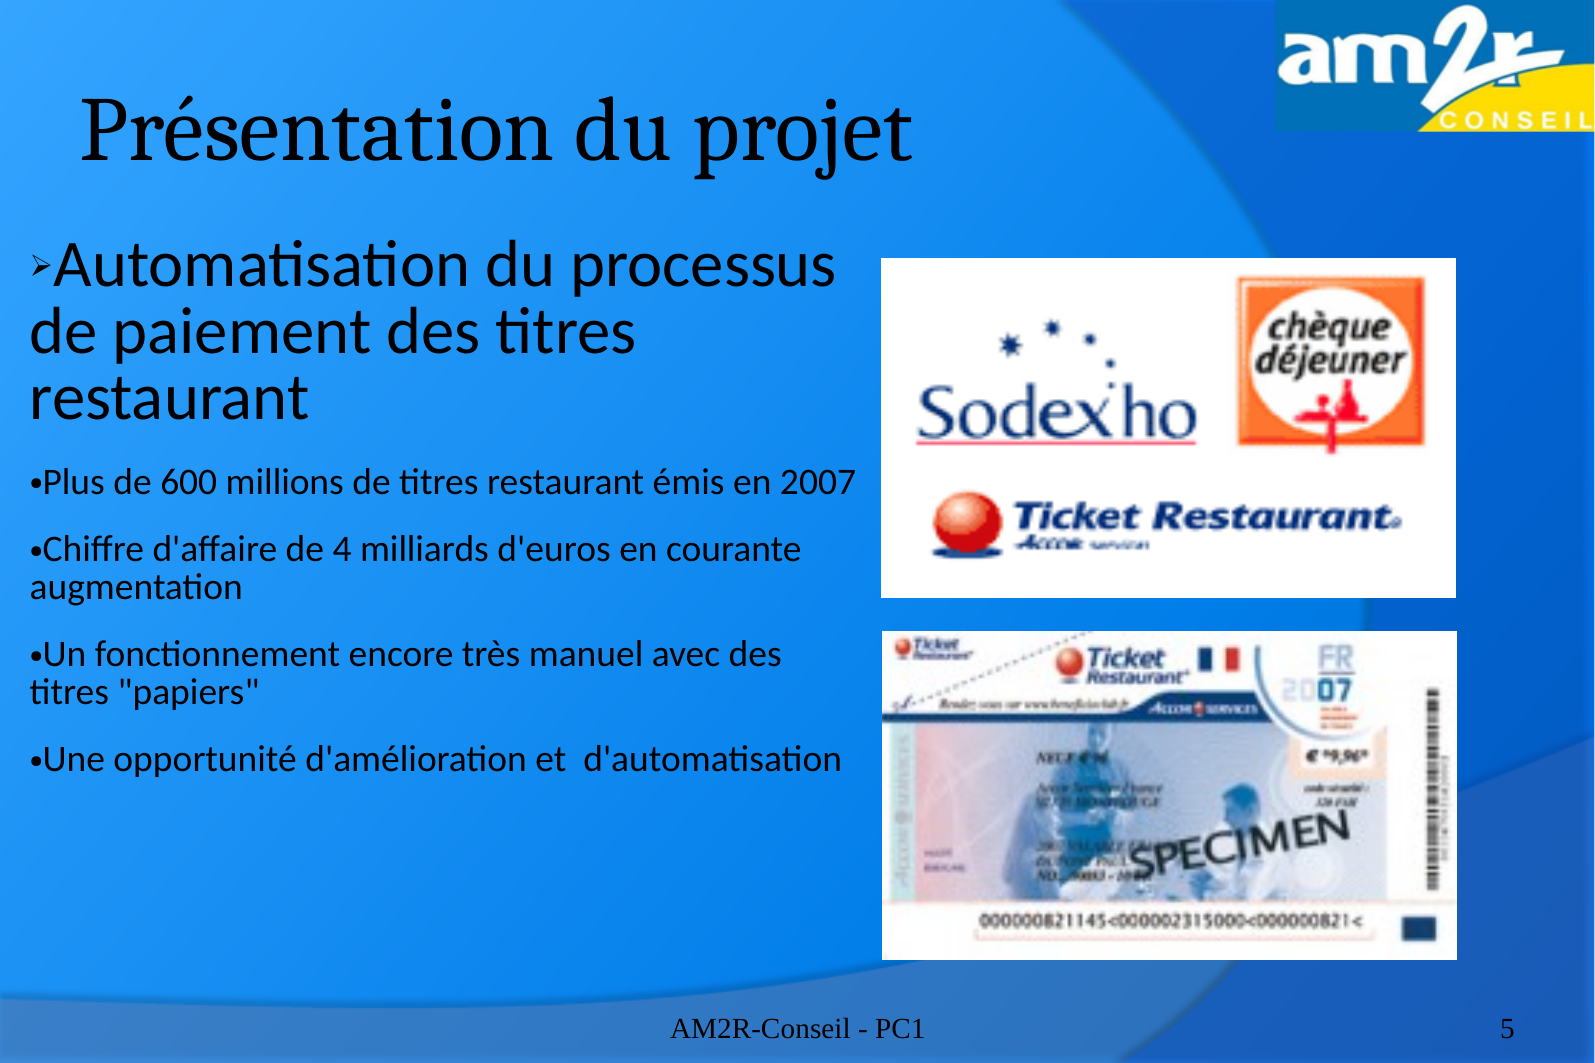

# Présentation du projet
Automatisation du processus de paiement des titres restaurant
Plus de 600 millions de titres restaurant émis en 2007
Chiffre d'affaire de 4 milliards d'euros en courante augmentation
Un fonctionnement encore très manuel avec des titres "papiers"
Une opportunité d'amélioration et d'automatisation
AM2R-Conseil - PC1
5